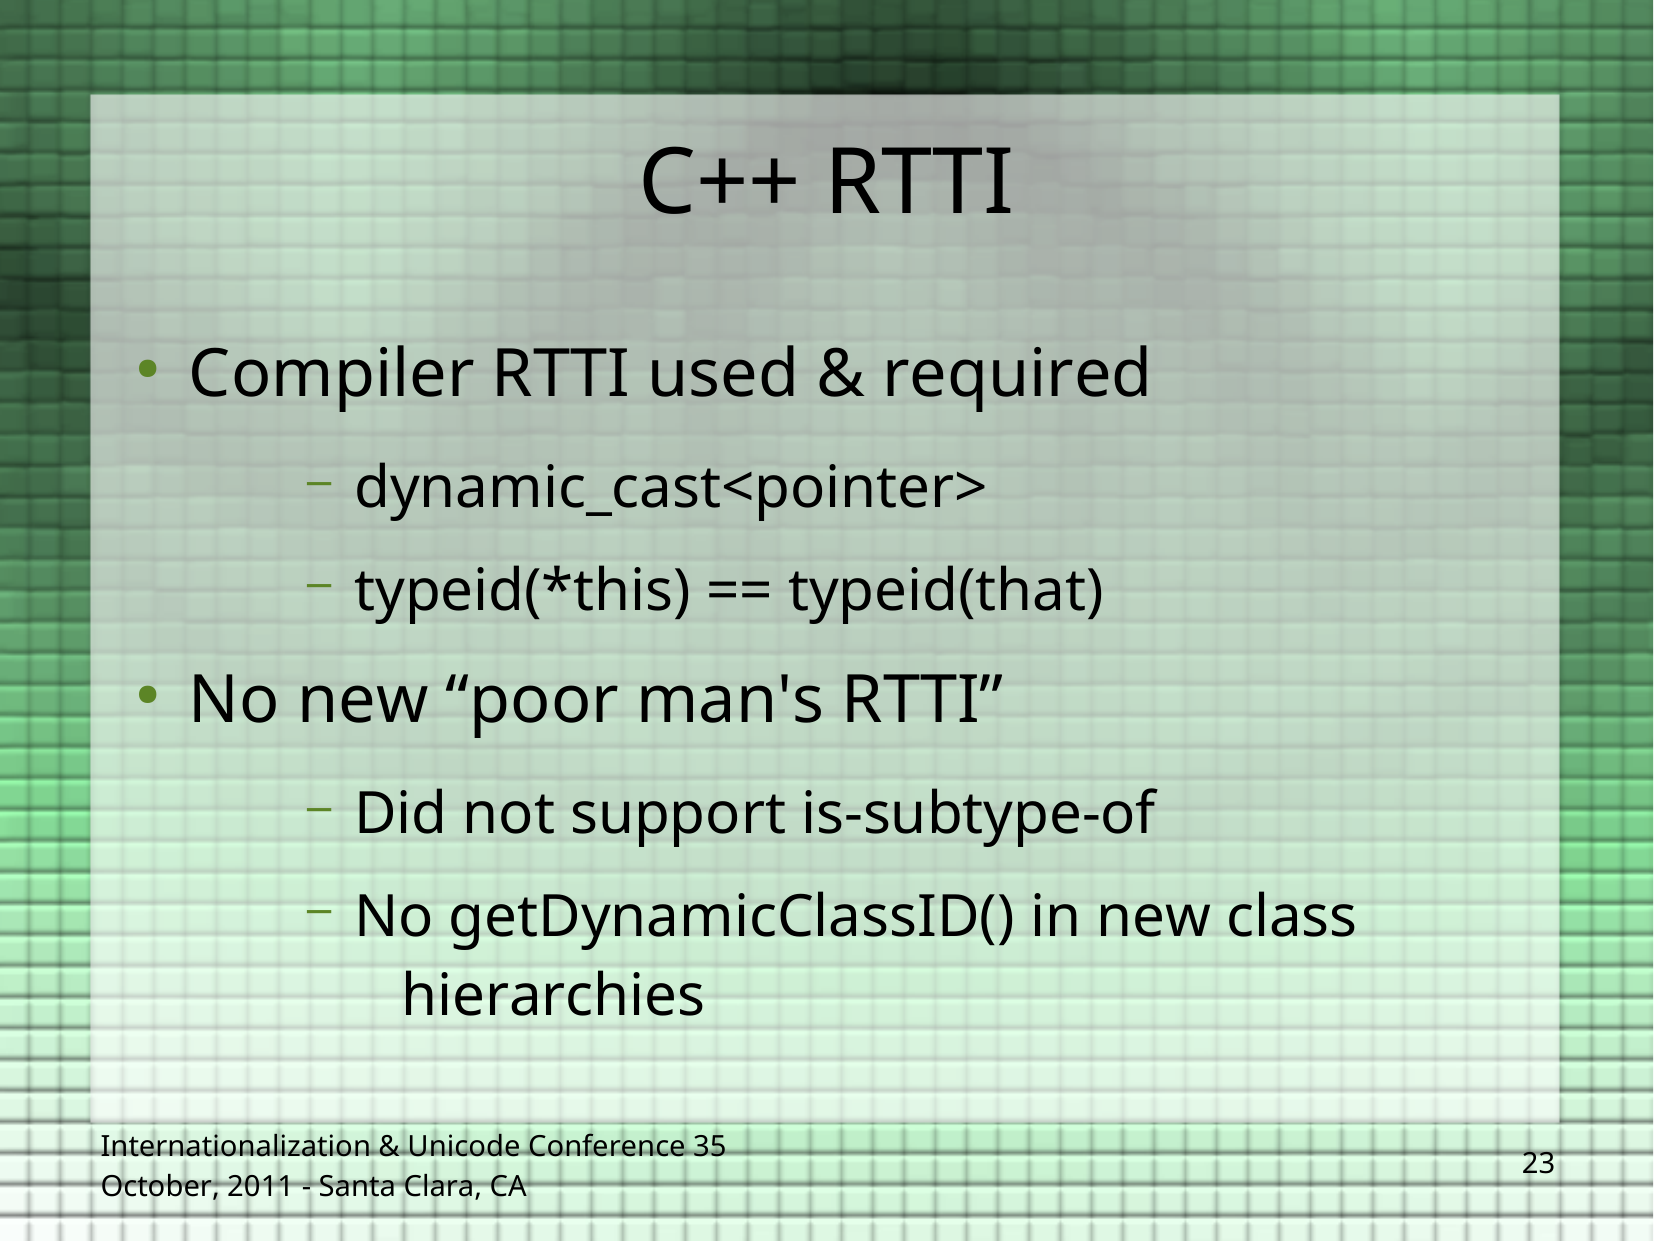

# C++ RTTI
Compiler RTTI used & required
dynamic_cast<pointer>
typeid(*this) == typeid(that)
No new “poor man's RTTI”
Did not support is-subtype-of
No getDynamicClassID() in new class hierarchies